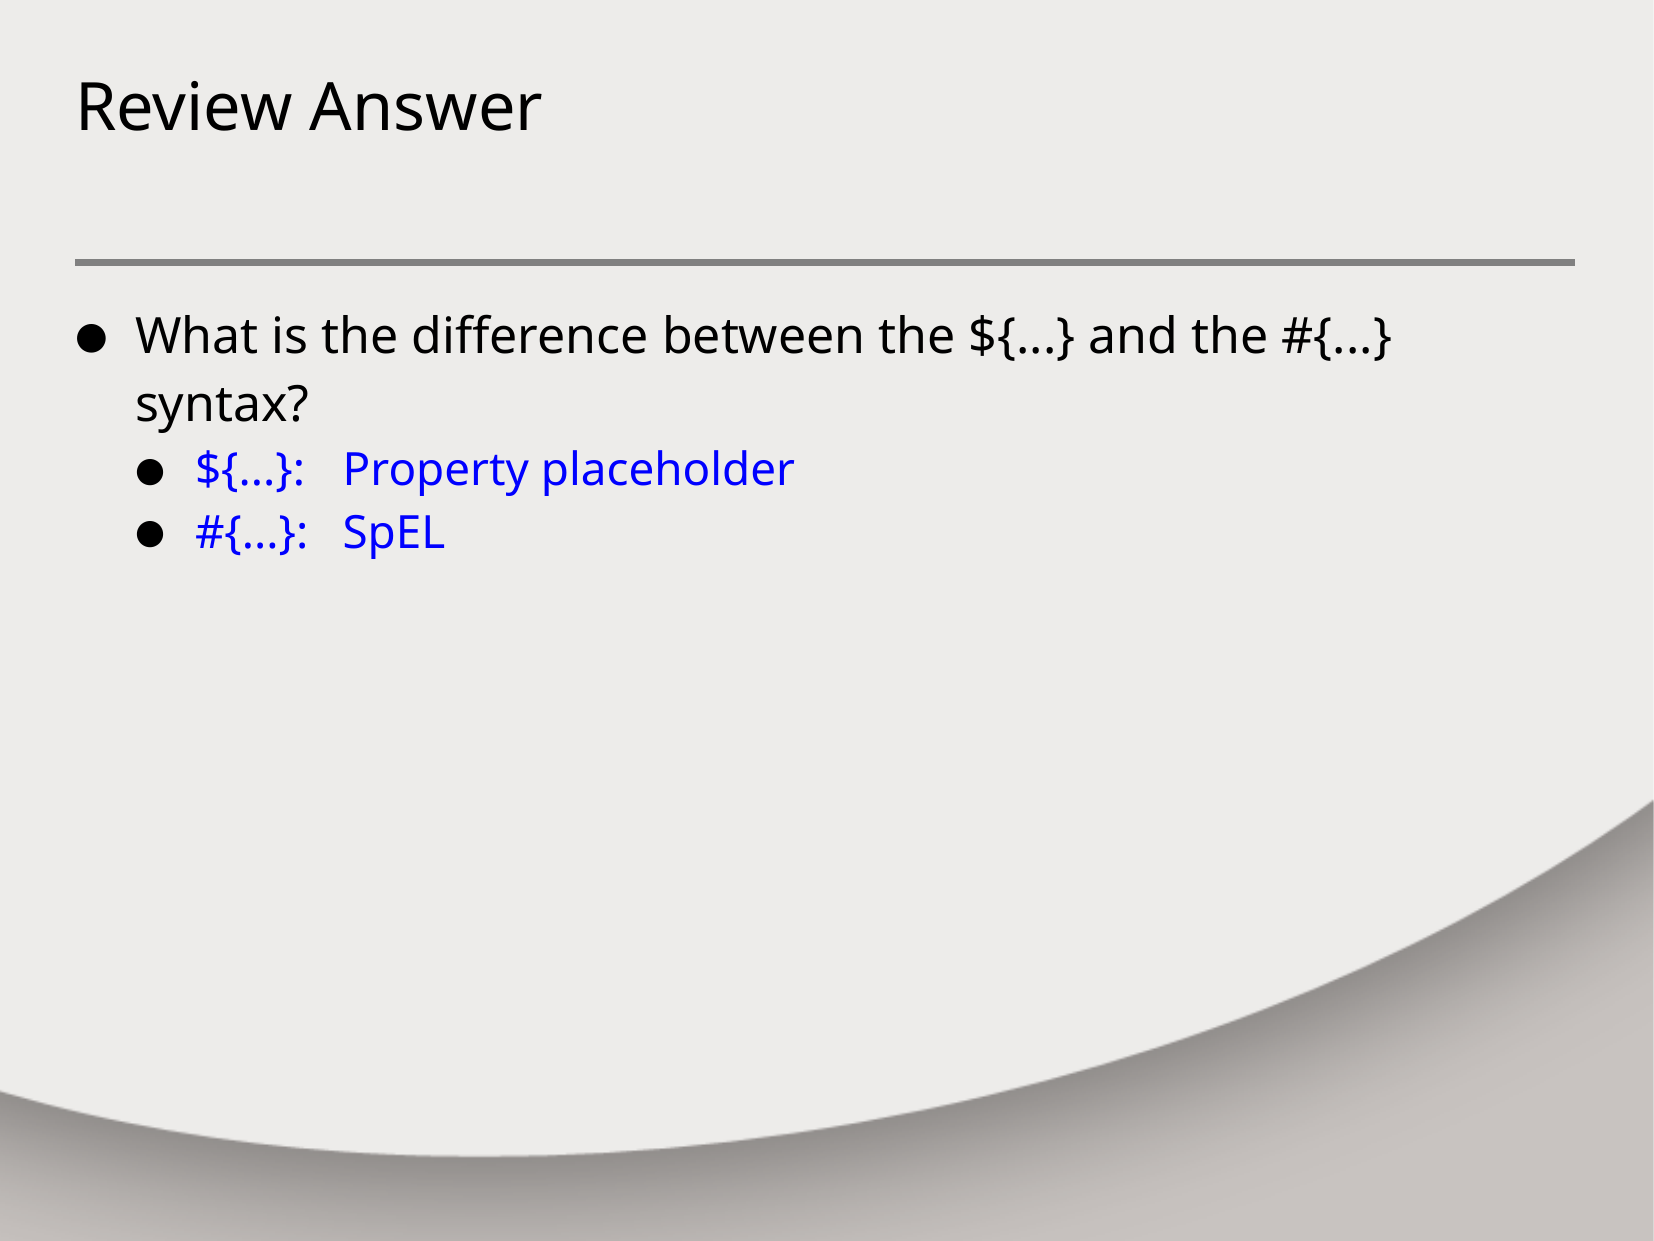

# Review Answer
What is the difference between the ${...} and the #{...} syntax?
${...}:	Property placeholder
#{...}:	SpEL